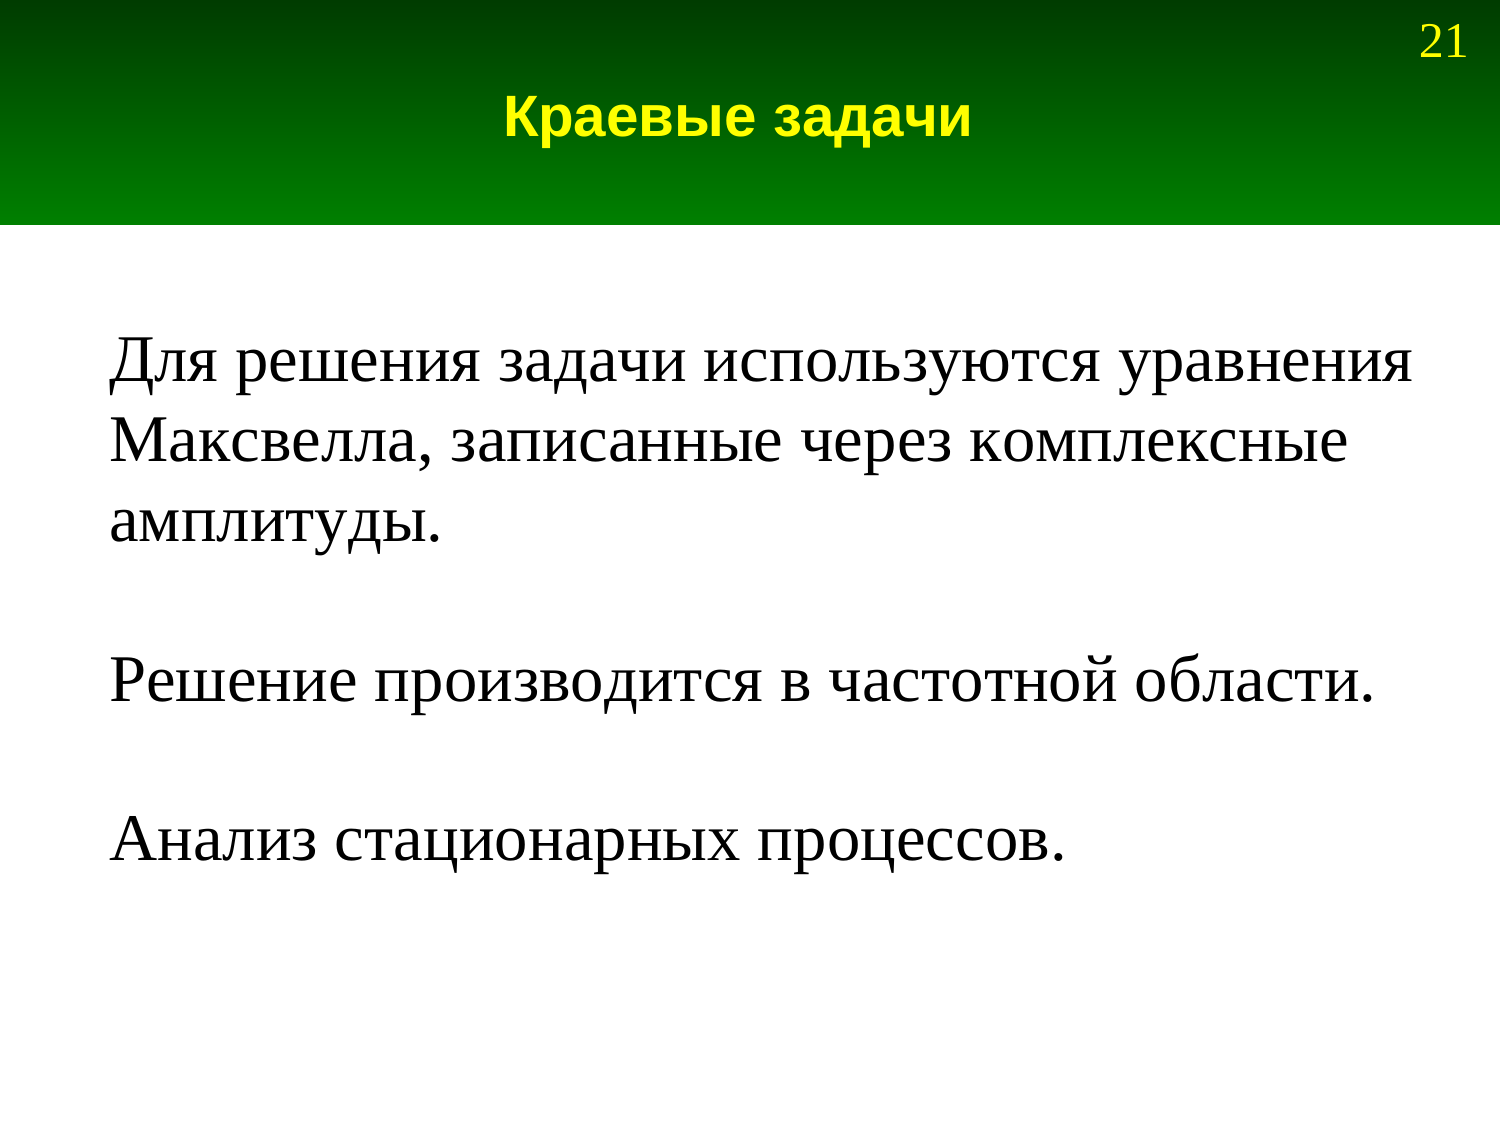

# Краевые задачи
Для решения задачи используются уравнения Максвелла, записанные через комплексные амплитуды.
Решение производится в частотной области.
Анализ стационарных процессов.